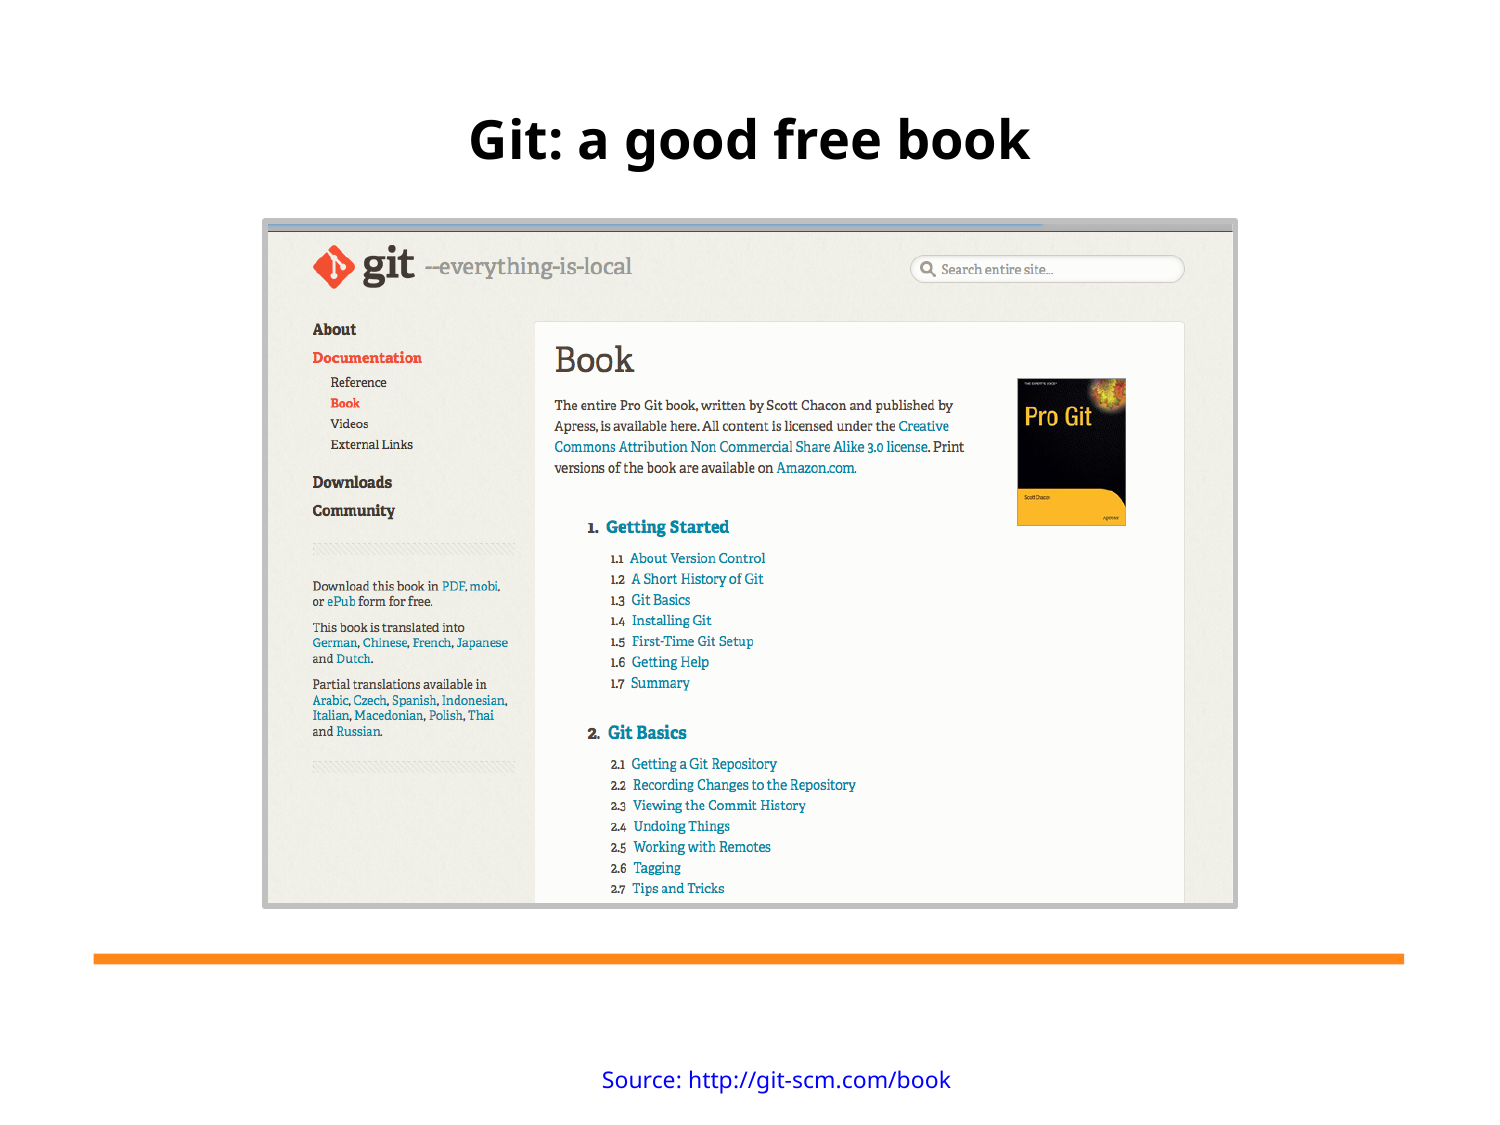

# Git: a good free book
Source: http://git-scm.com/book